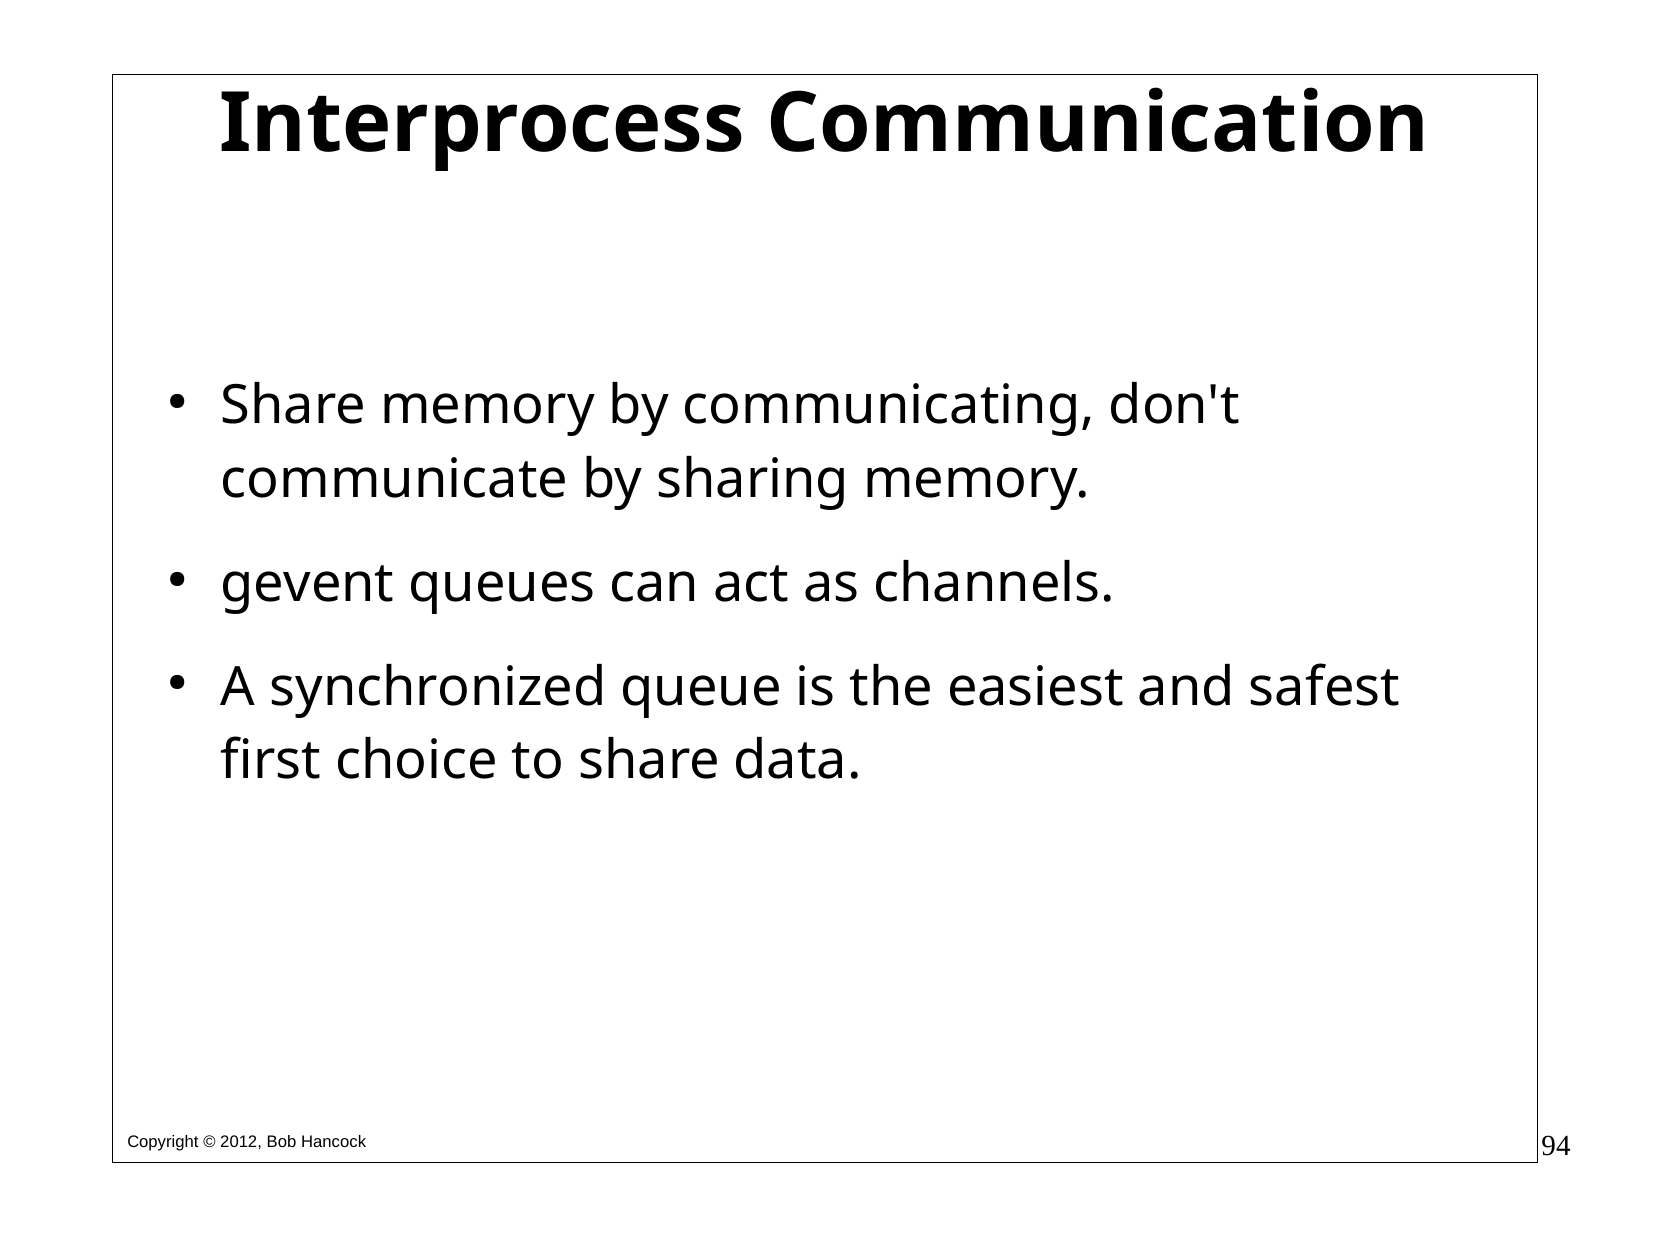

# Interprocess Communication
Share memory by communicating, don't communicate by sharing memory.
gevent queues can act as channels.
A synchronized queue is the easiest and safest first choice to share data.
Copyright © 2012, Bob Hancock
94